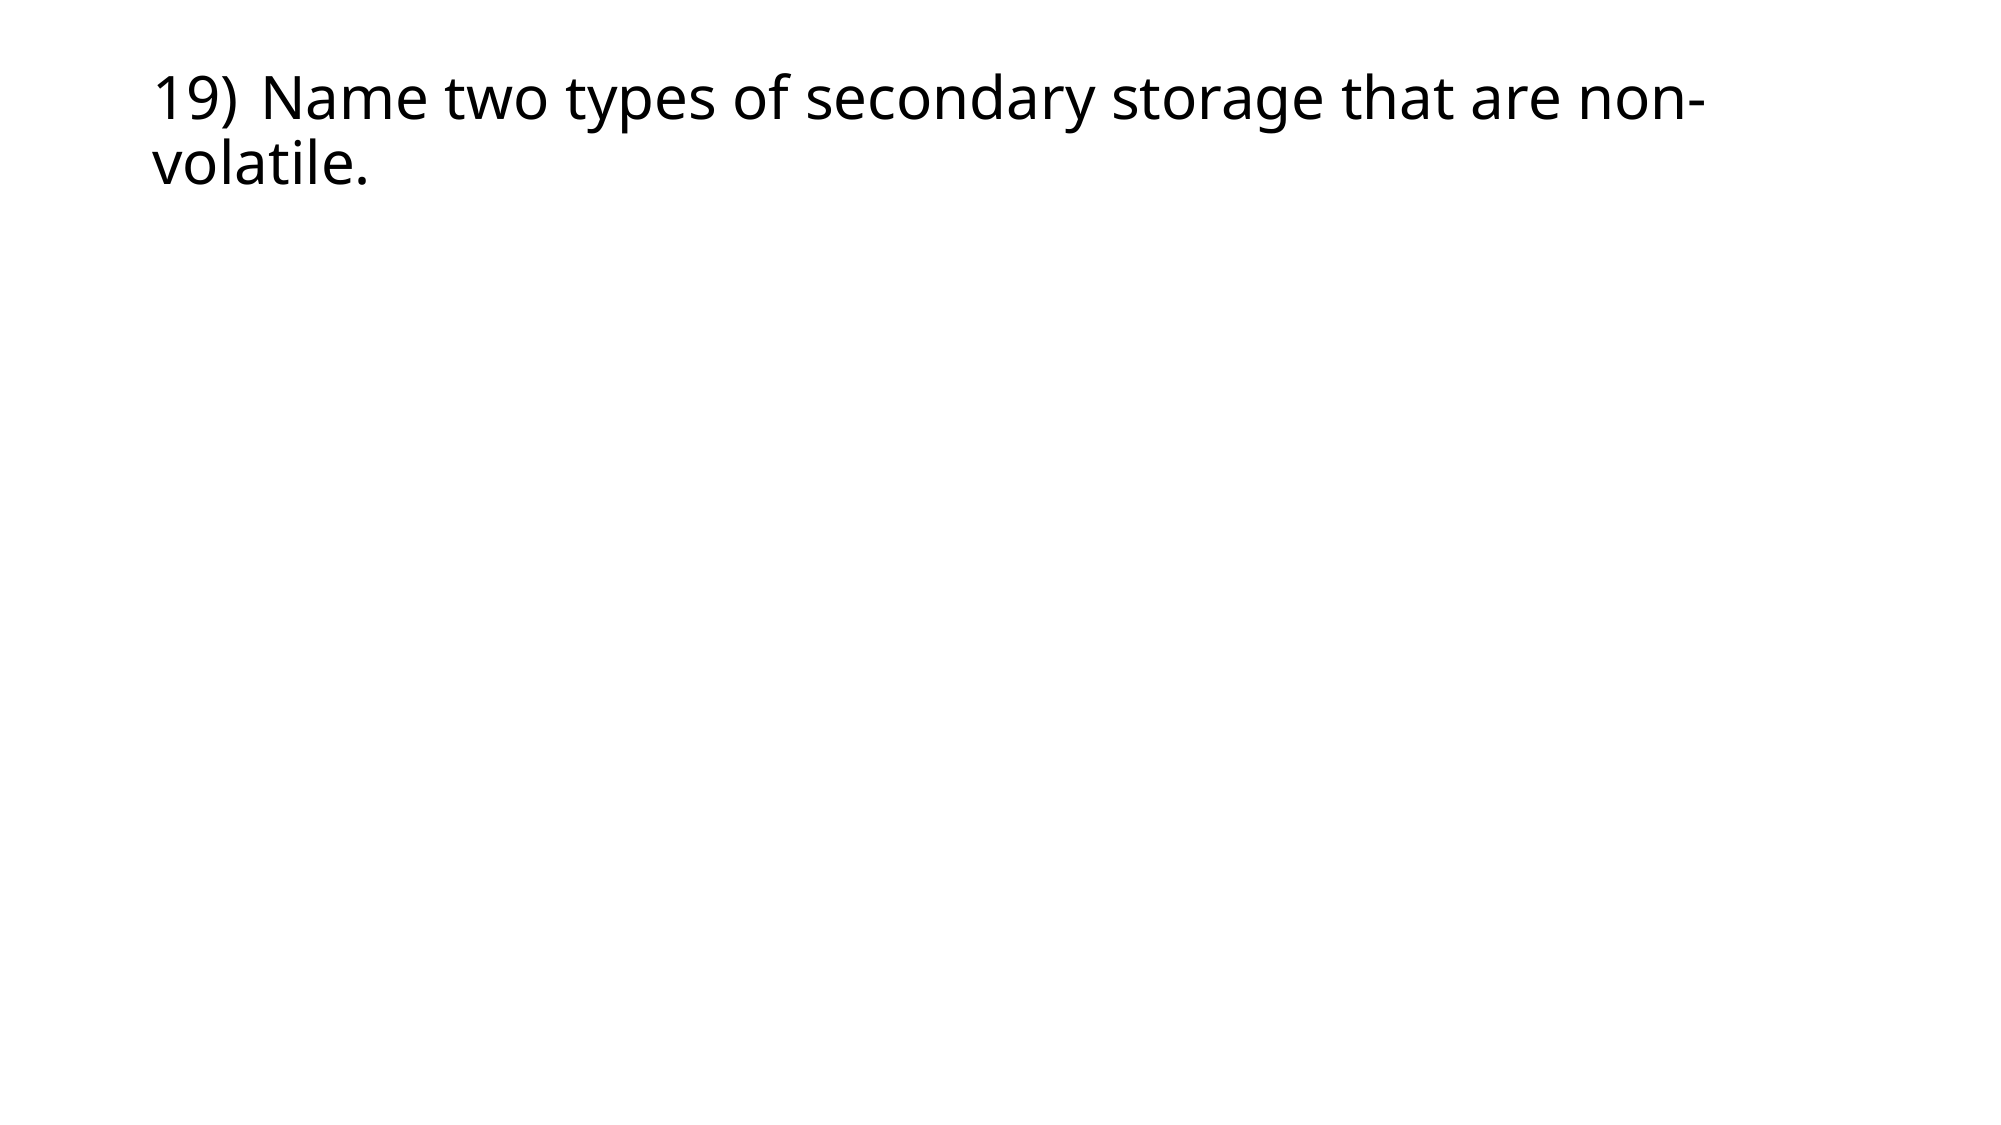

# 19)	Name two types of secondary storage that are non-volatile.